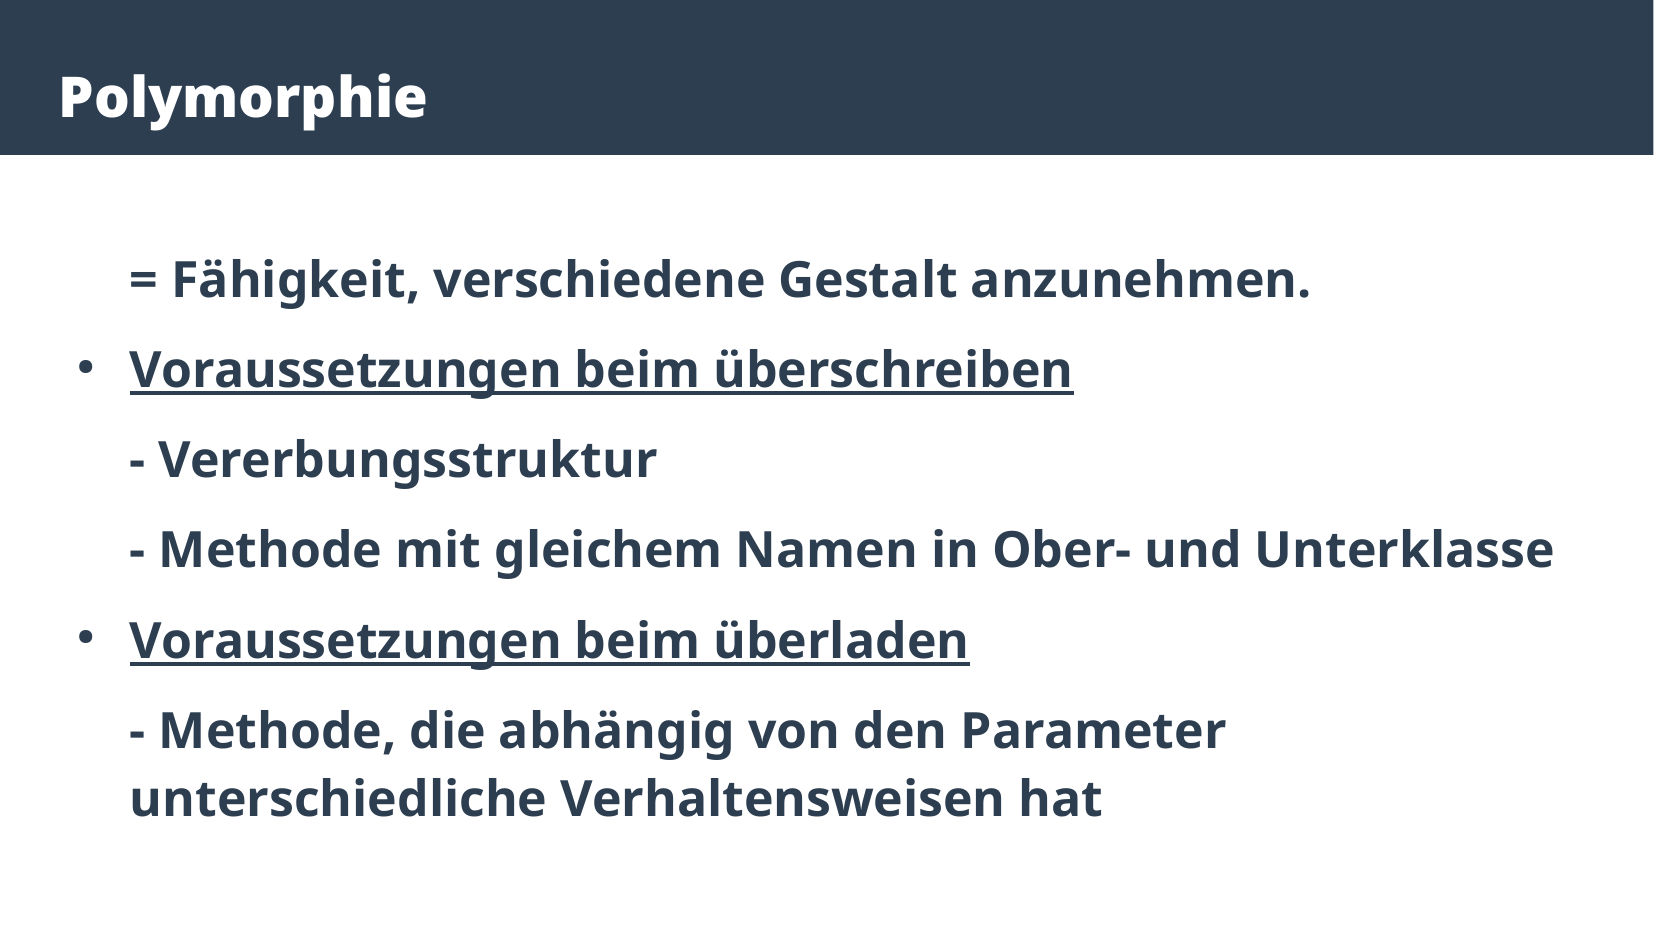

# Polymorphie
= Fähigkeit, verschiedene Gestalt anzunehmen.
Voraussetzungen beim überschreiben
- Vererbungsstruktur
- Methode mit gleichem Namen in Ober- und Unterklasse
Voraussetzungen beim überladen
- Methode, die abhängig von den Parameter unterschiedliche Verhaltensweisen hat